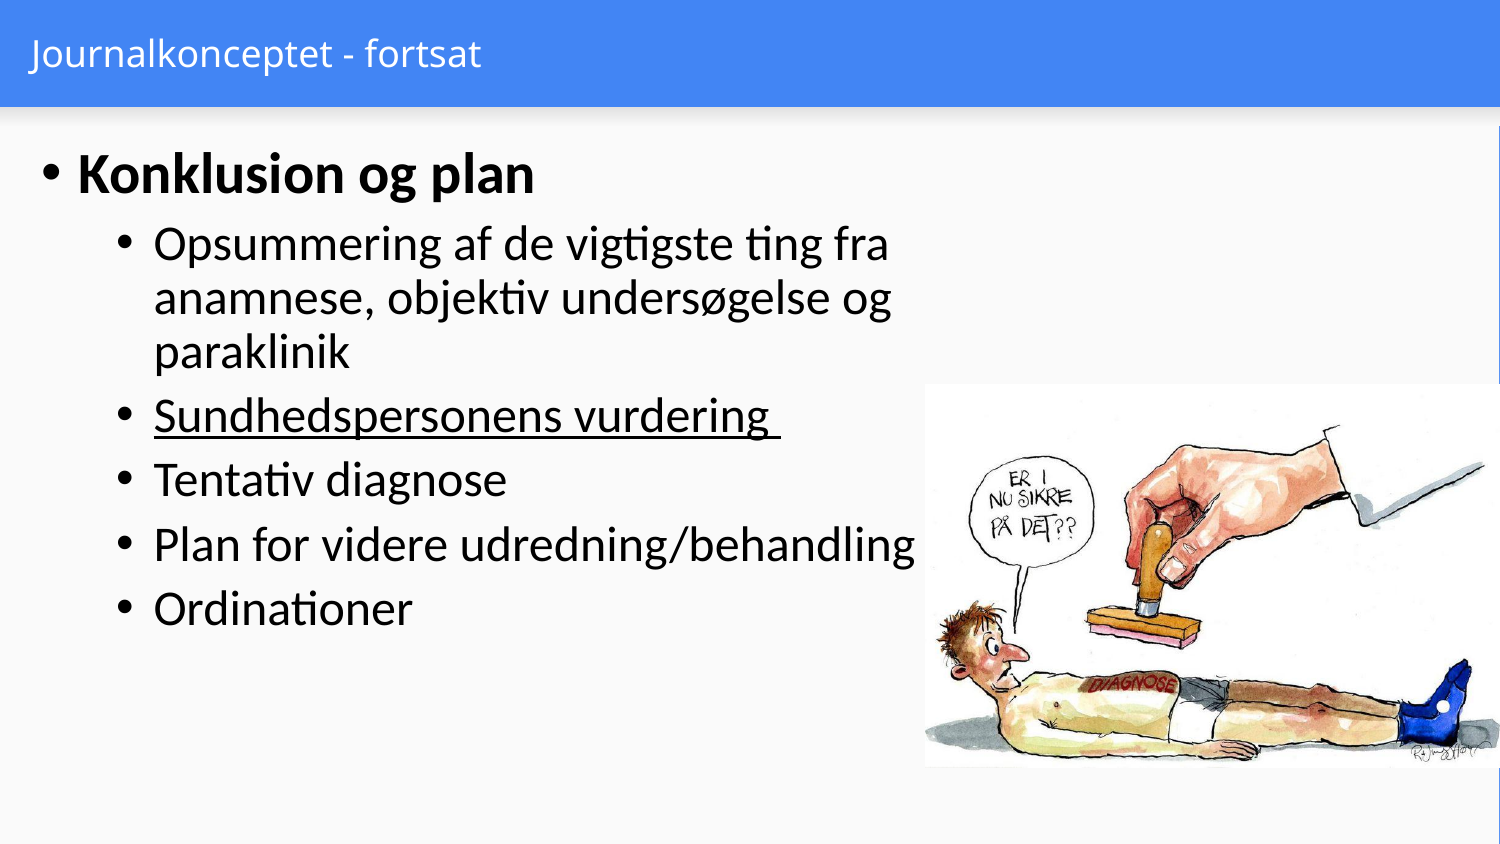

# Journalkonceptet - fortsat
Konklusion og plan
Opsummering af de vigtigste ting fra anamnese, objektiv undersøgelse og paraklinik
Sundhedspersonens vurdering
Tentativ diagnose
Plan for videre udredning/behandling
Ordinationer